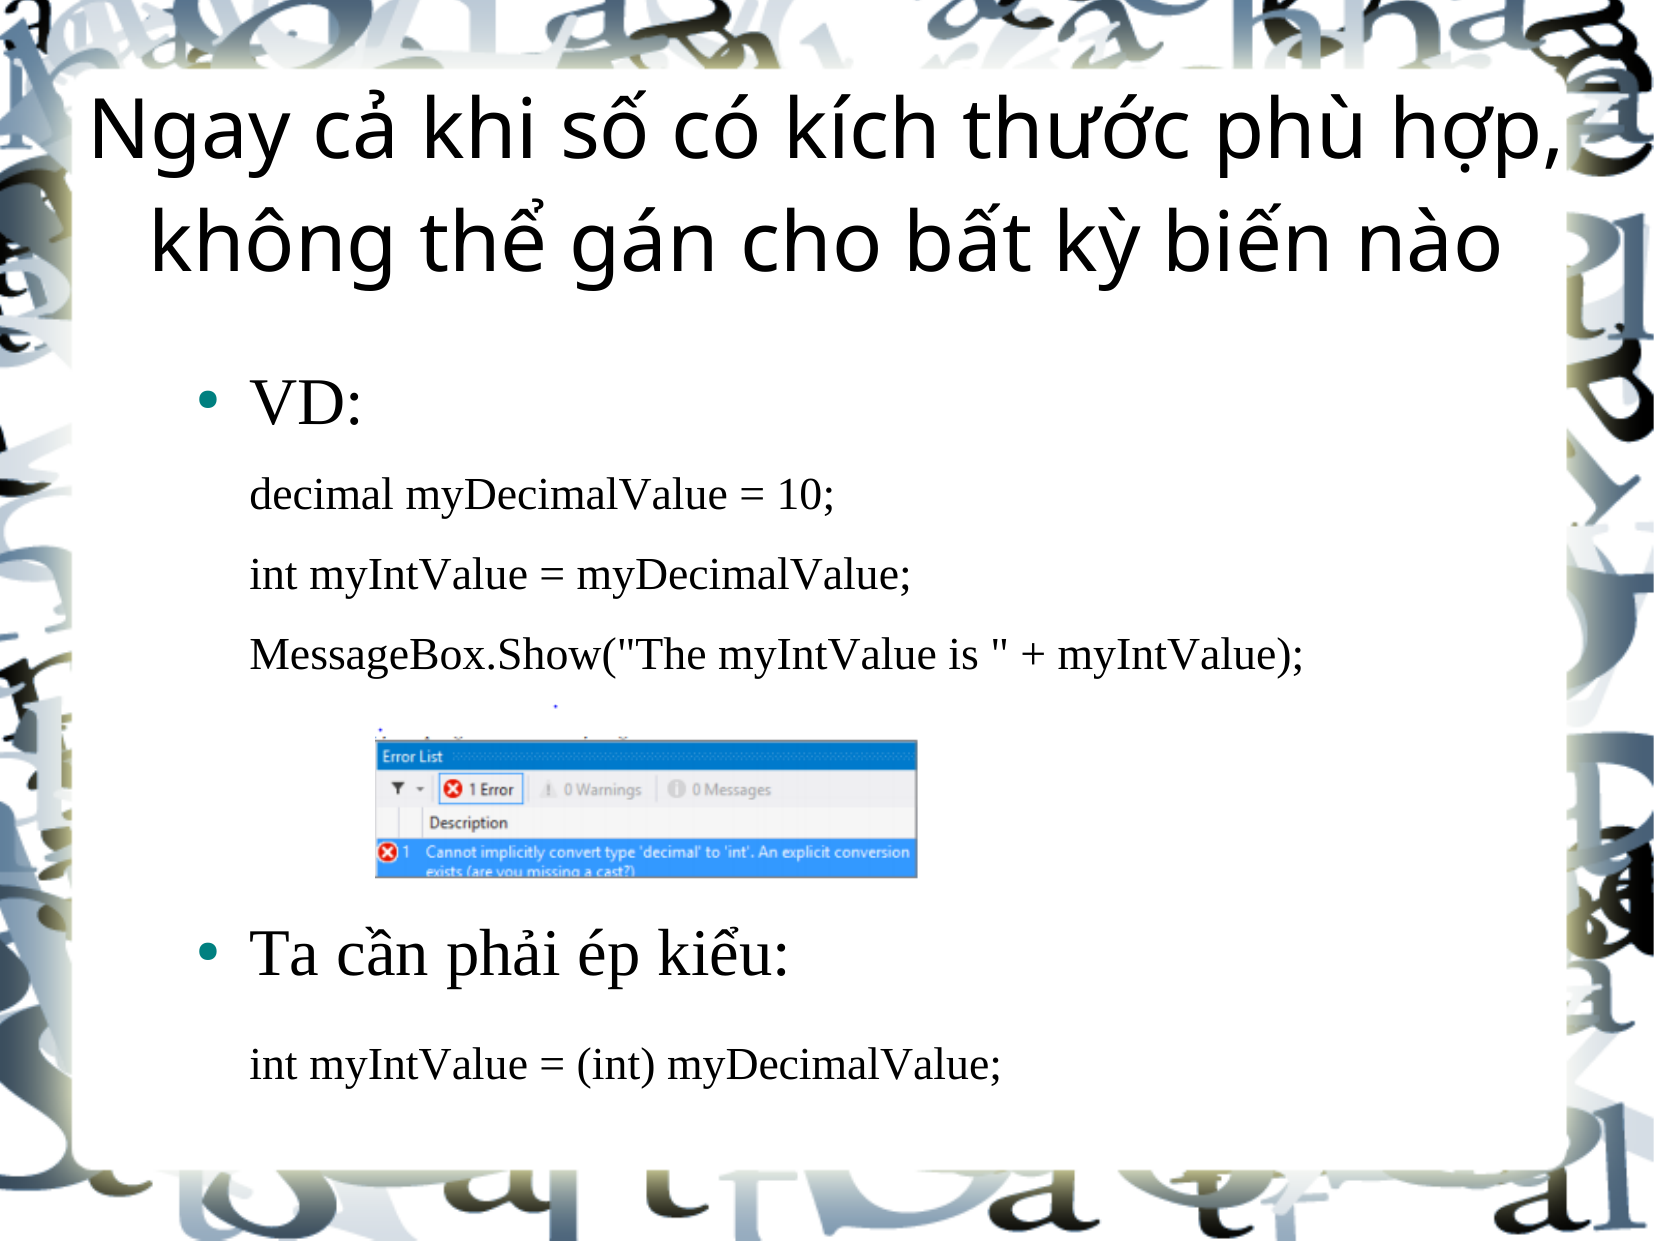

# Ngay cả khi số có kích thước phù hợp, không thể gán cho bất kỳ biến nào
VD:
decimal myDecimalValue = 10;
int myIntValue = myDecimalValue;
MessageBox.Show("The myIntValue is " + myIntValue);
Ta cần phải ép kiểu:
int myIntValue = (int) myDecimalValue;